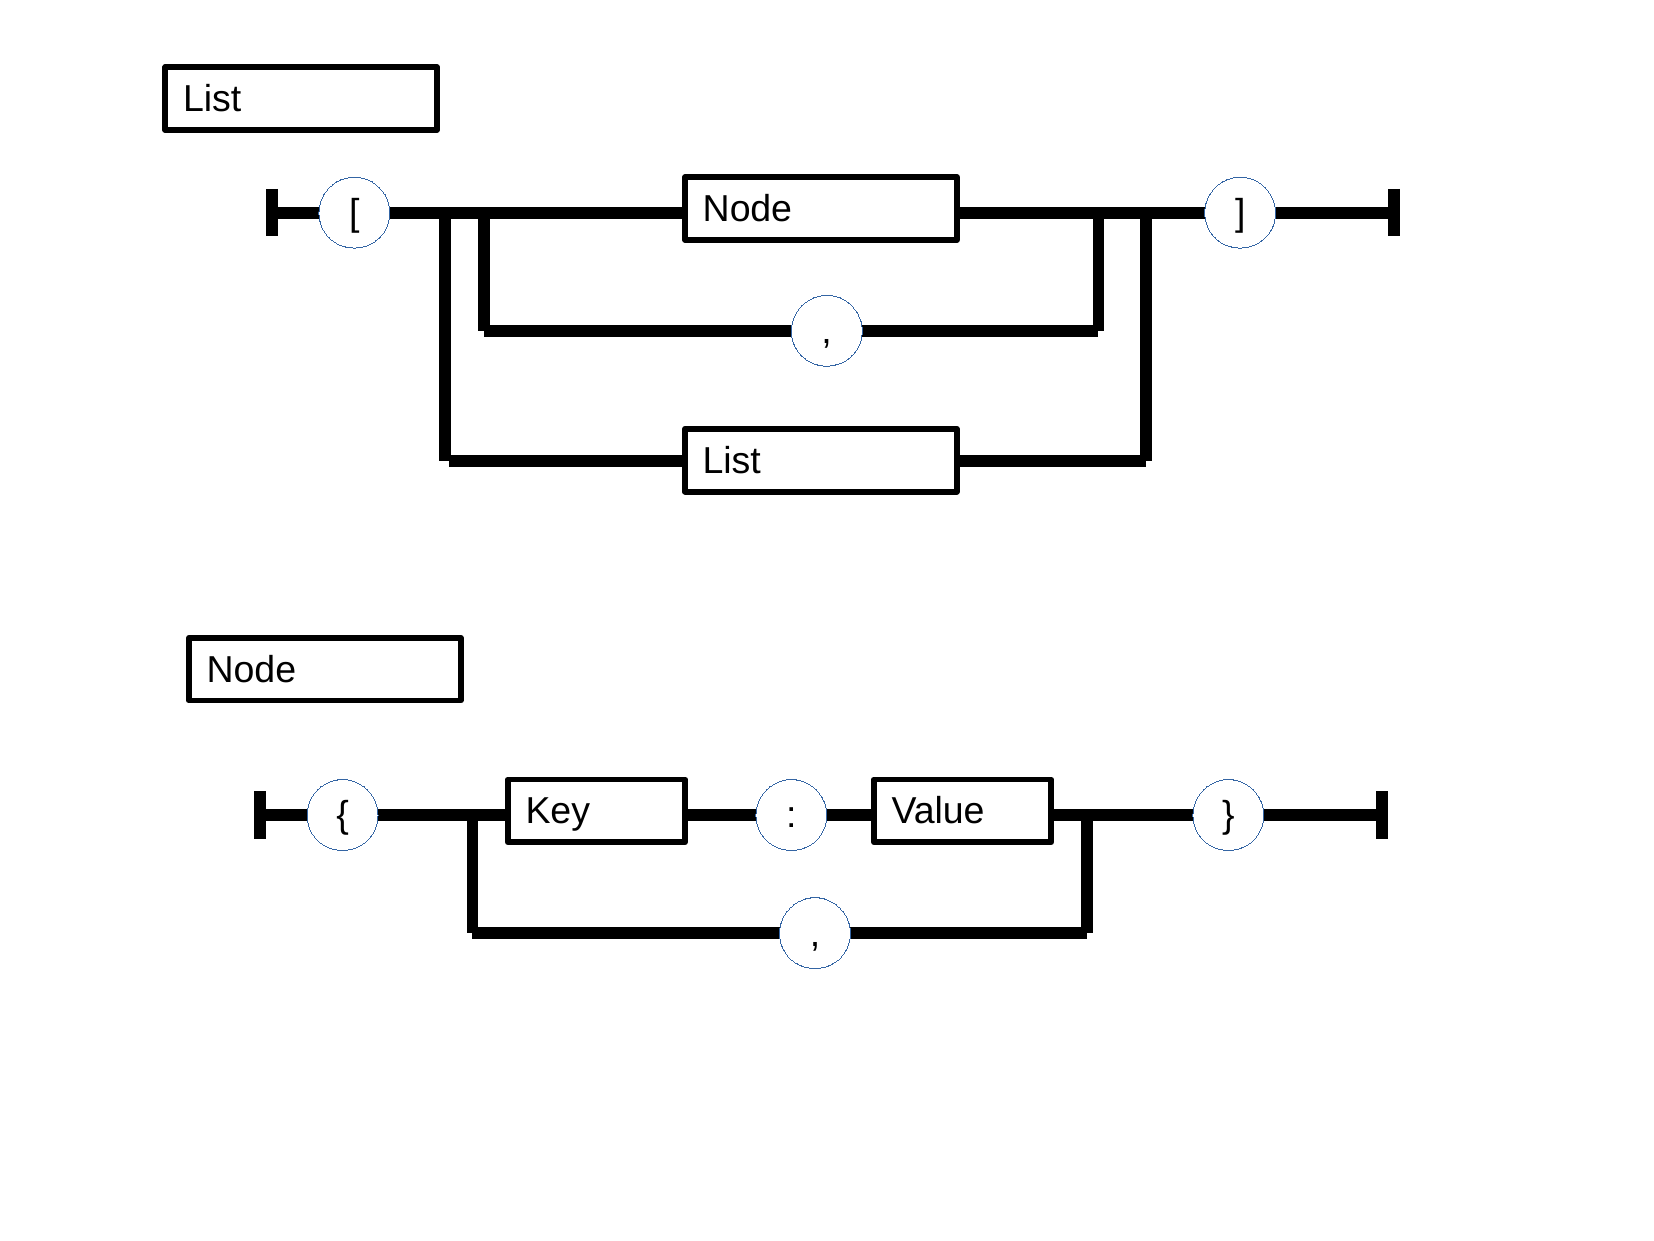

List
[
Node
]
,
List
Node
{
Key
:
Value
}
,